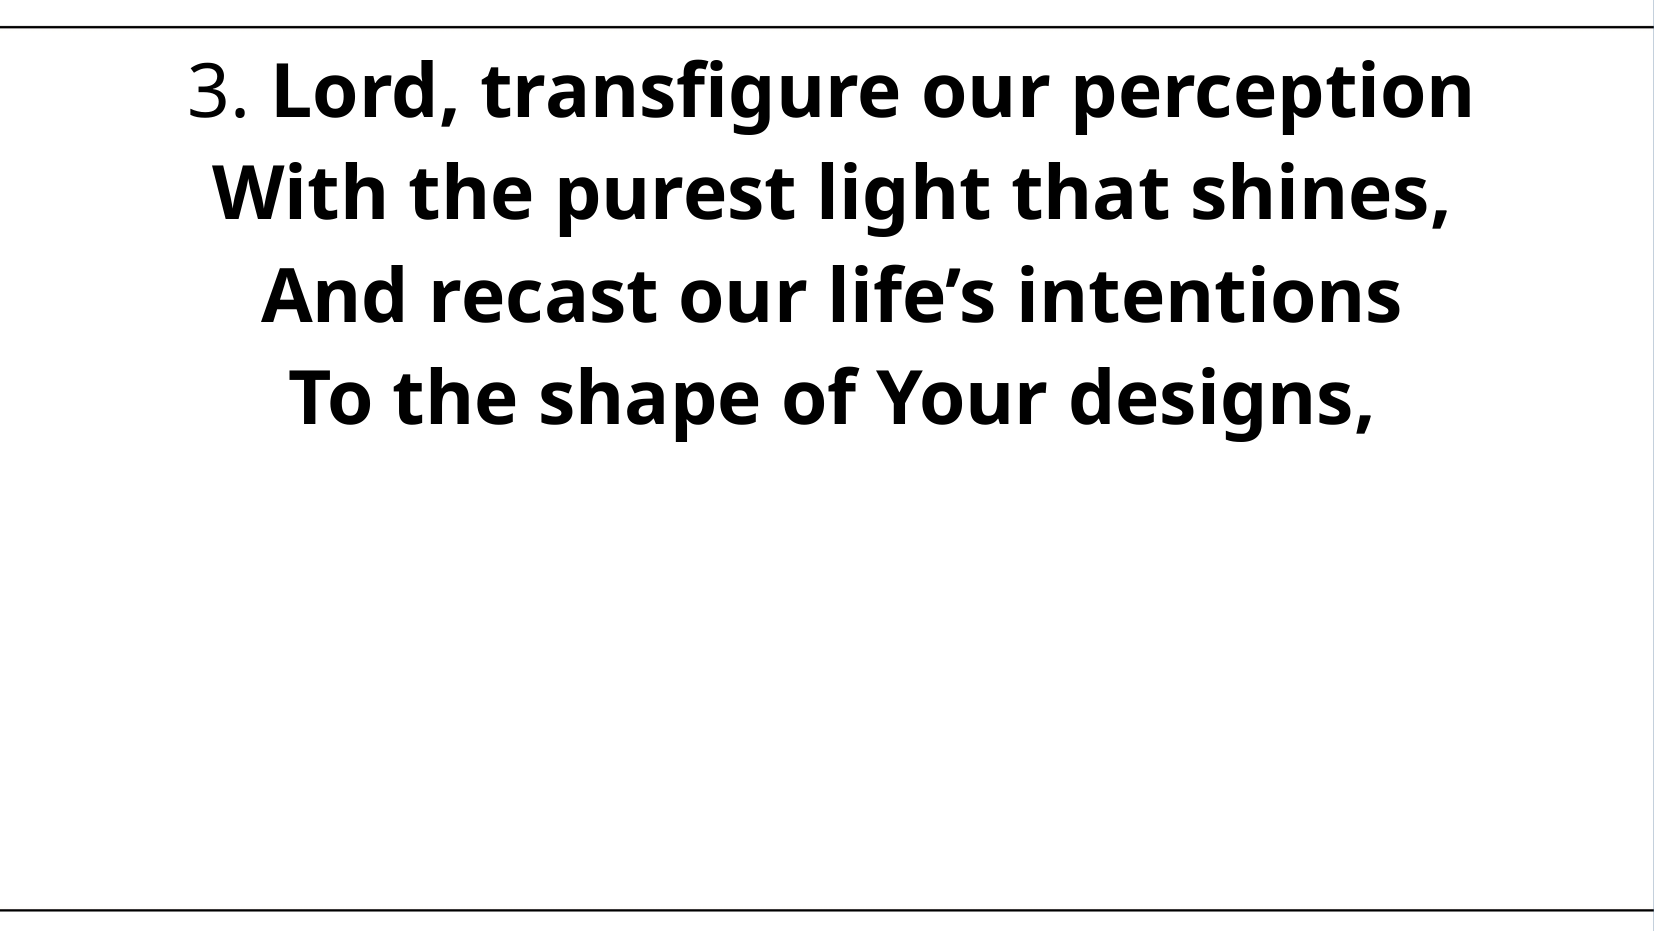

3. Lord, transfigure our perception
With the purest light that shines,
And recast our life’s intentions
To the shape of Your designs,